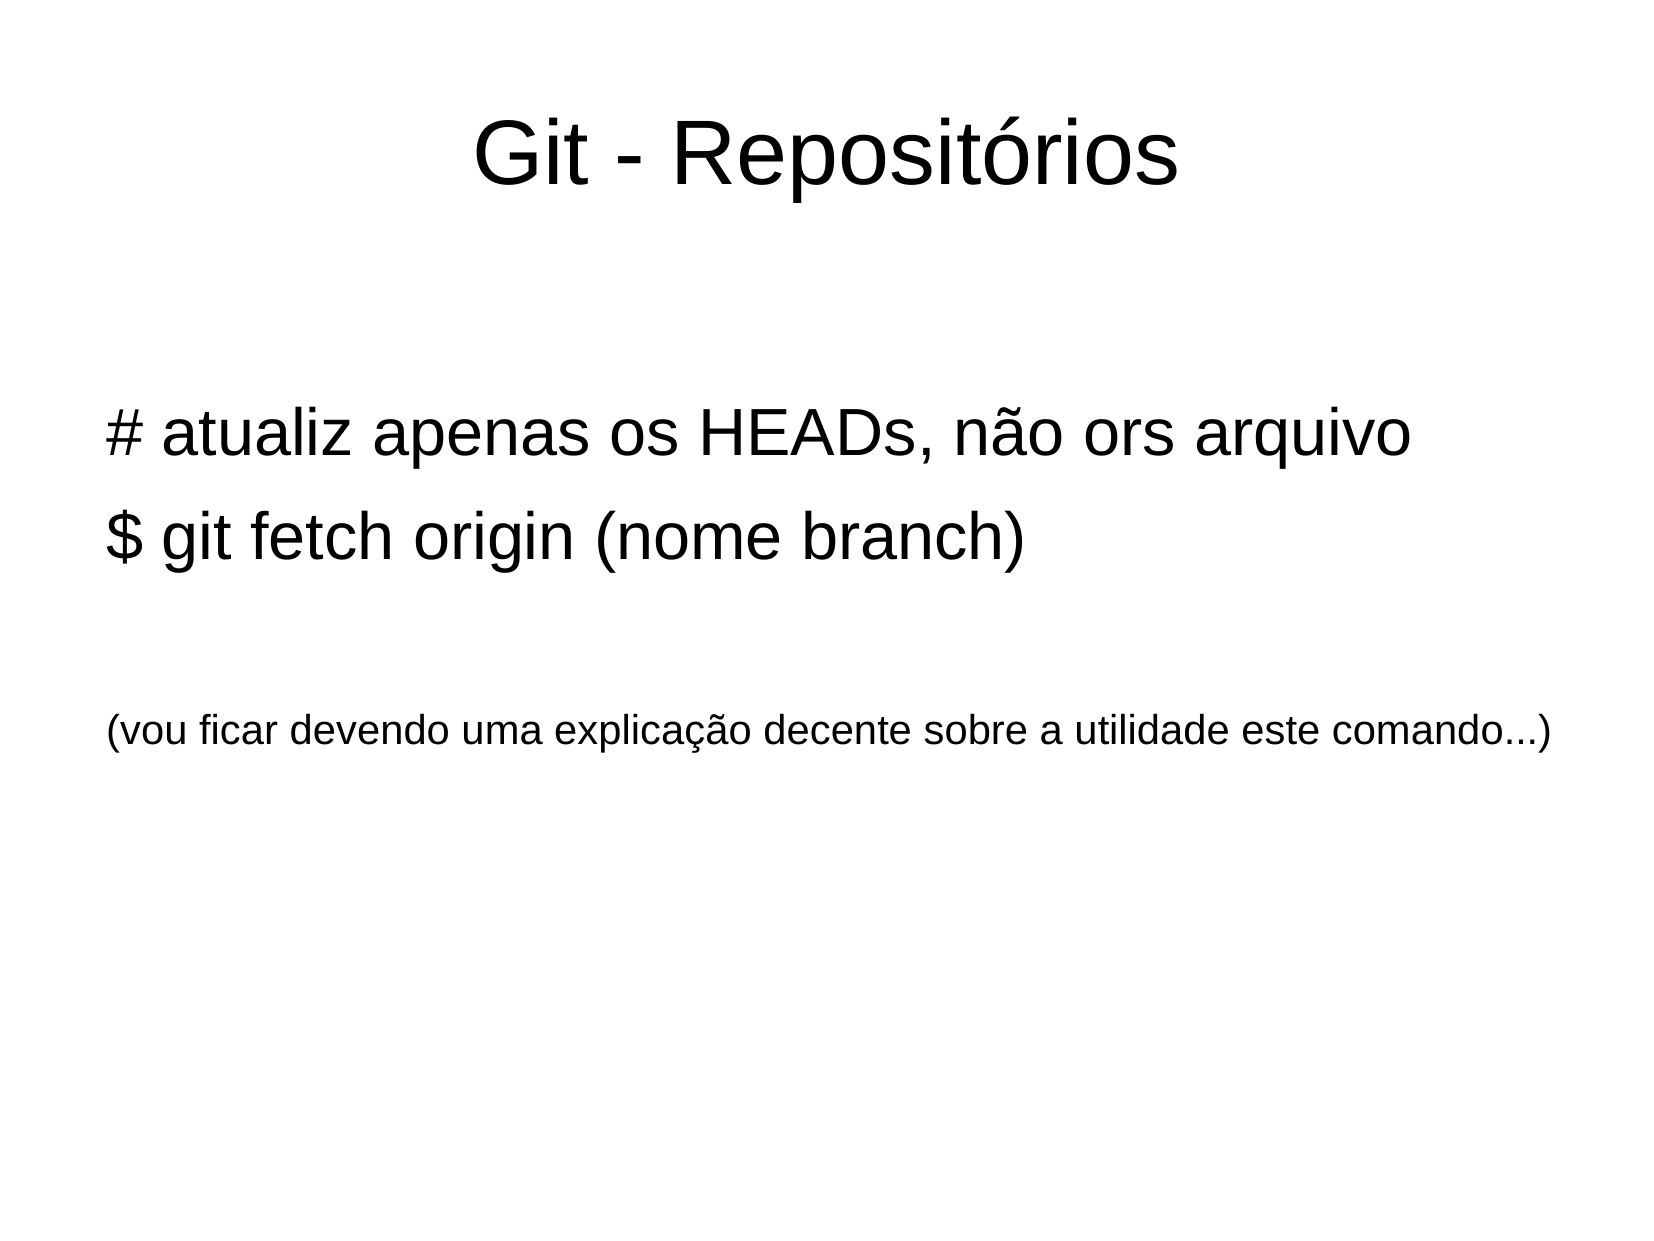

# Git - Repositórios
# atualiz apenas os HEADs, não ors arquivo
$ git fetch origin (nome branch)
(vou ficar devendo uma explicação decente sobre a utilidade este comando...)